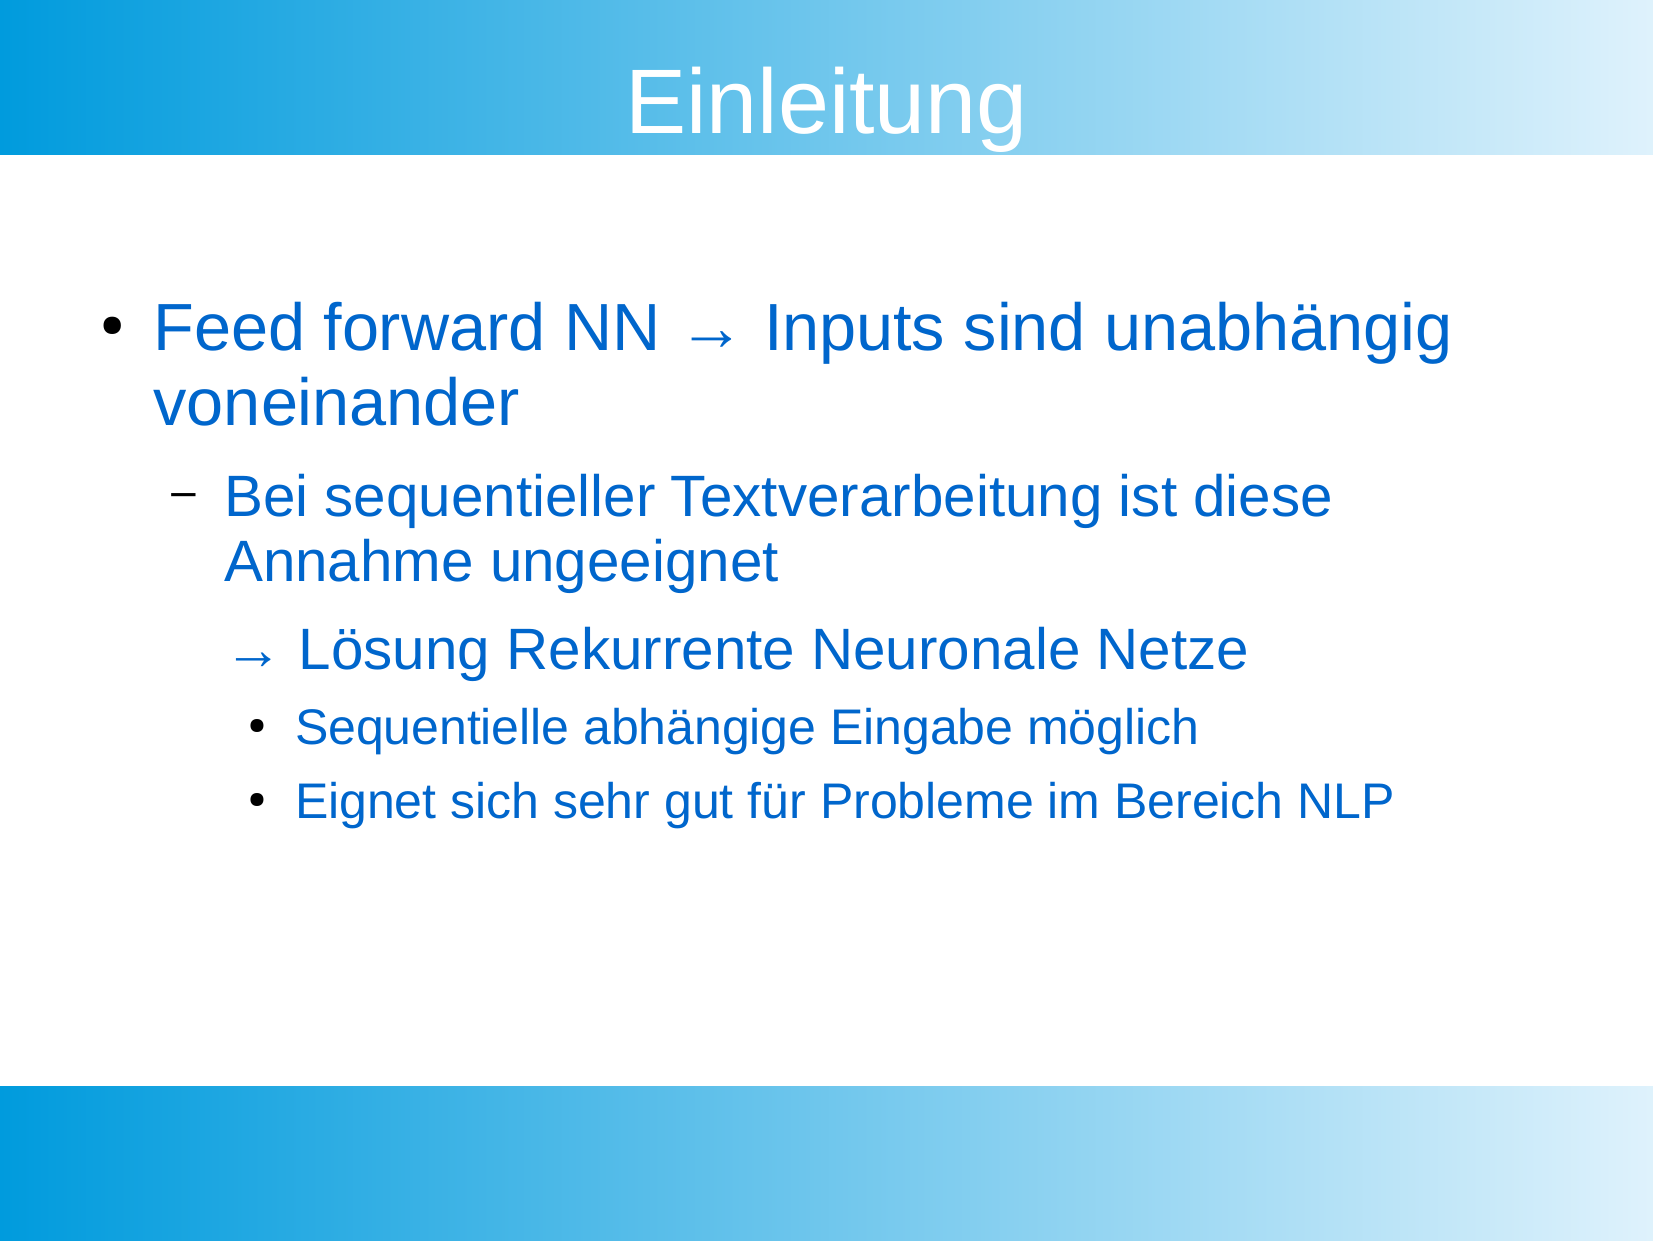

# Einleitung
Feed forward NN → Inputs sind unabhängig voneinander
Bei sequentieller Textverarbeitung ist diese Annahme ungeeignet
→ Lösung Rekurrente Neuronale Netze
Sequentielle abhängige Eingabe möglich
Eignet sich sehr gut für Probleme im Bereich NLP